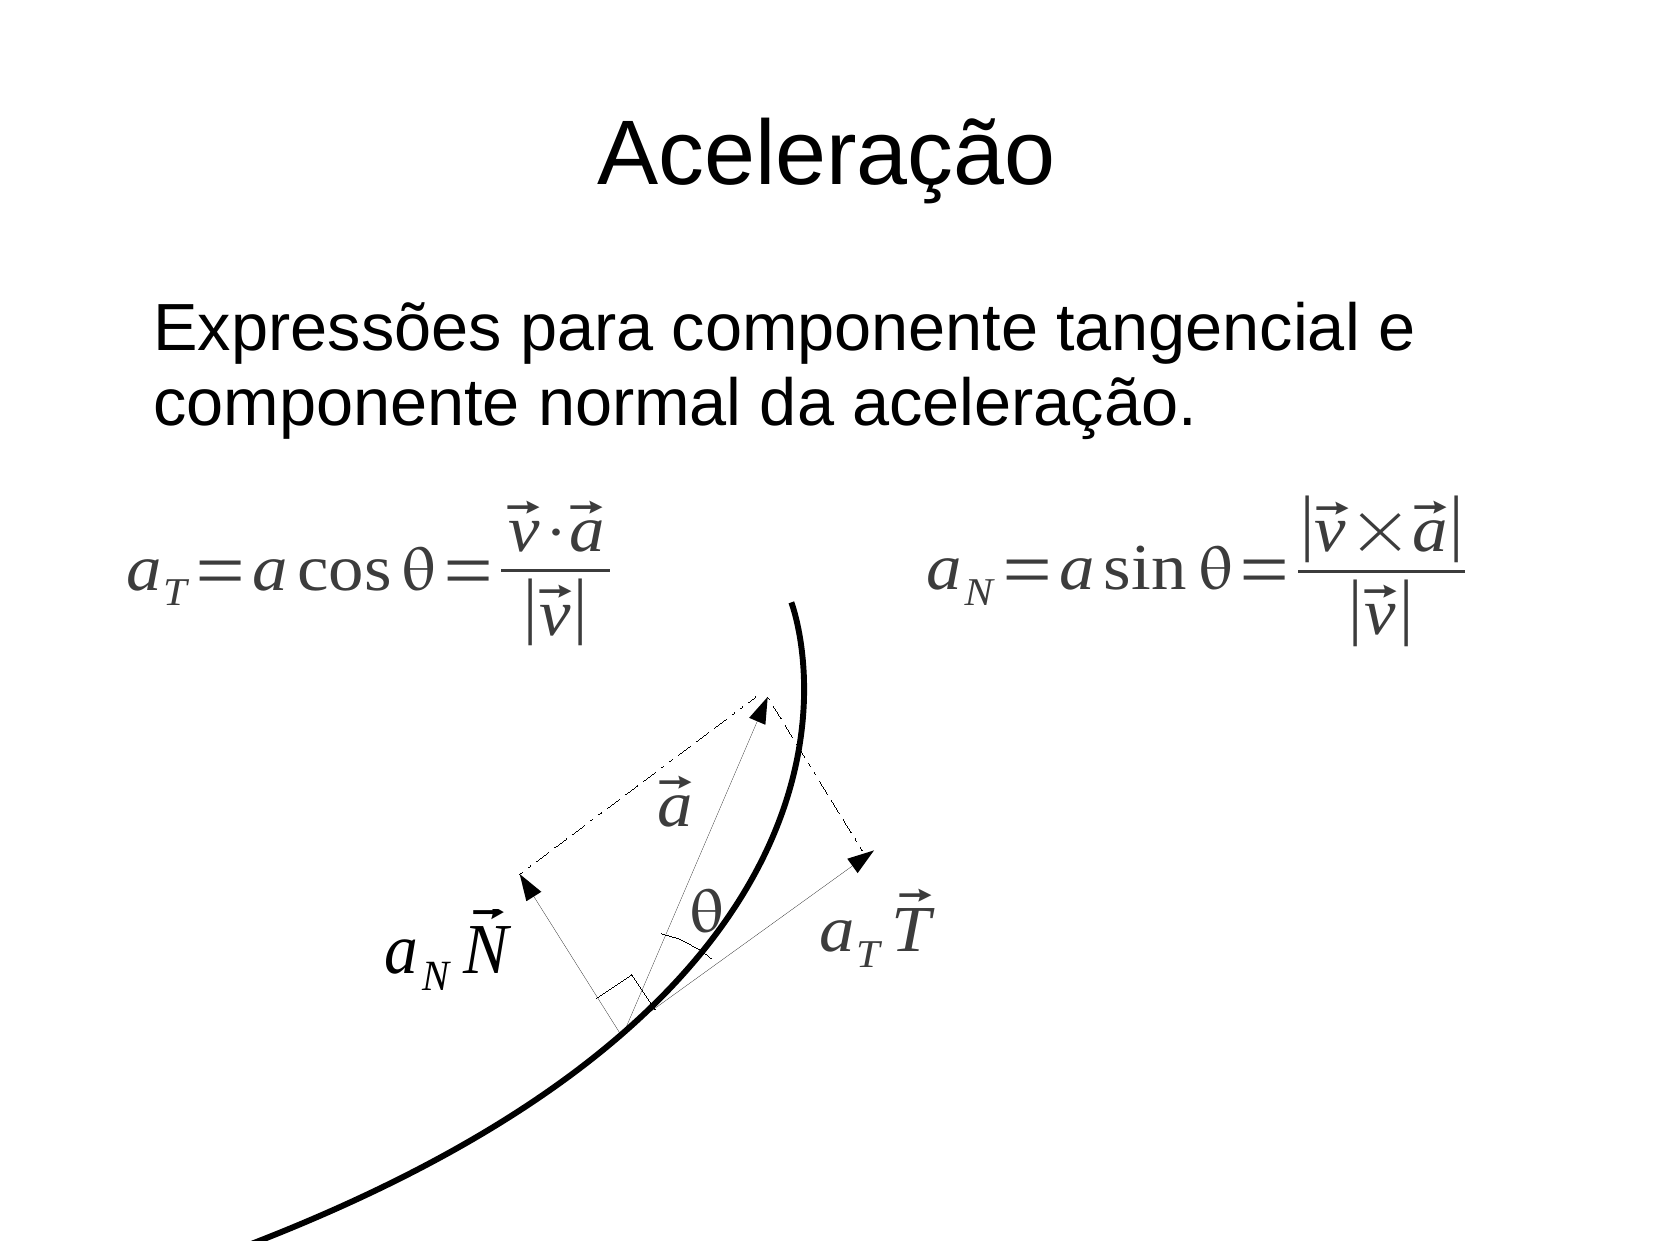

# Aceleração
Expressões para componente tangencial e componente normal da aceleração.